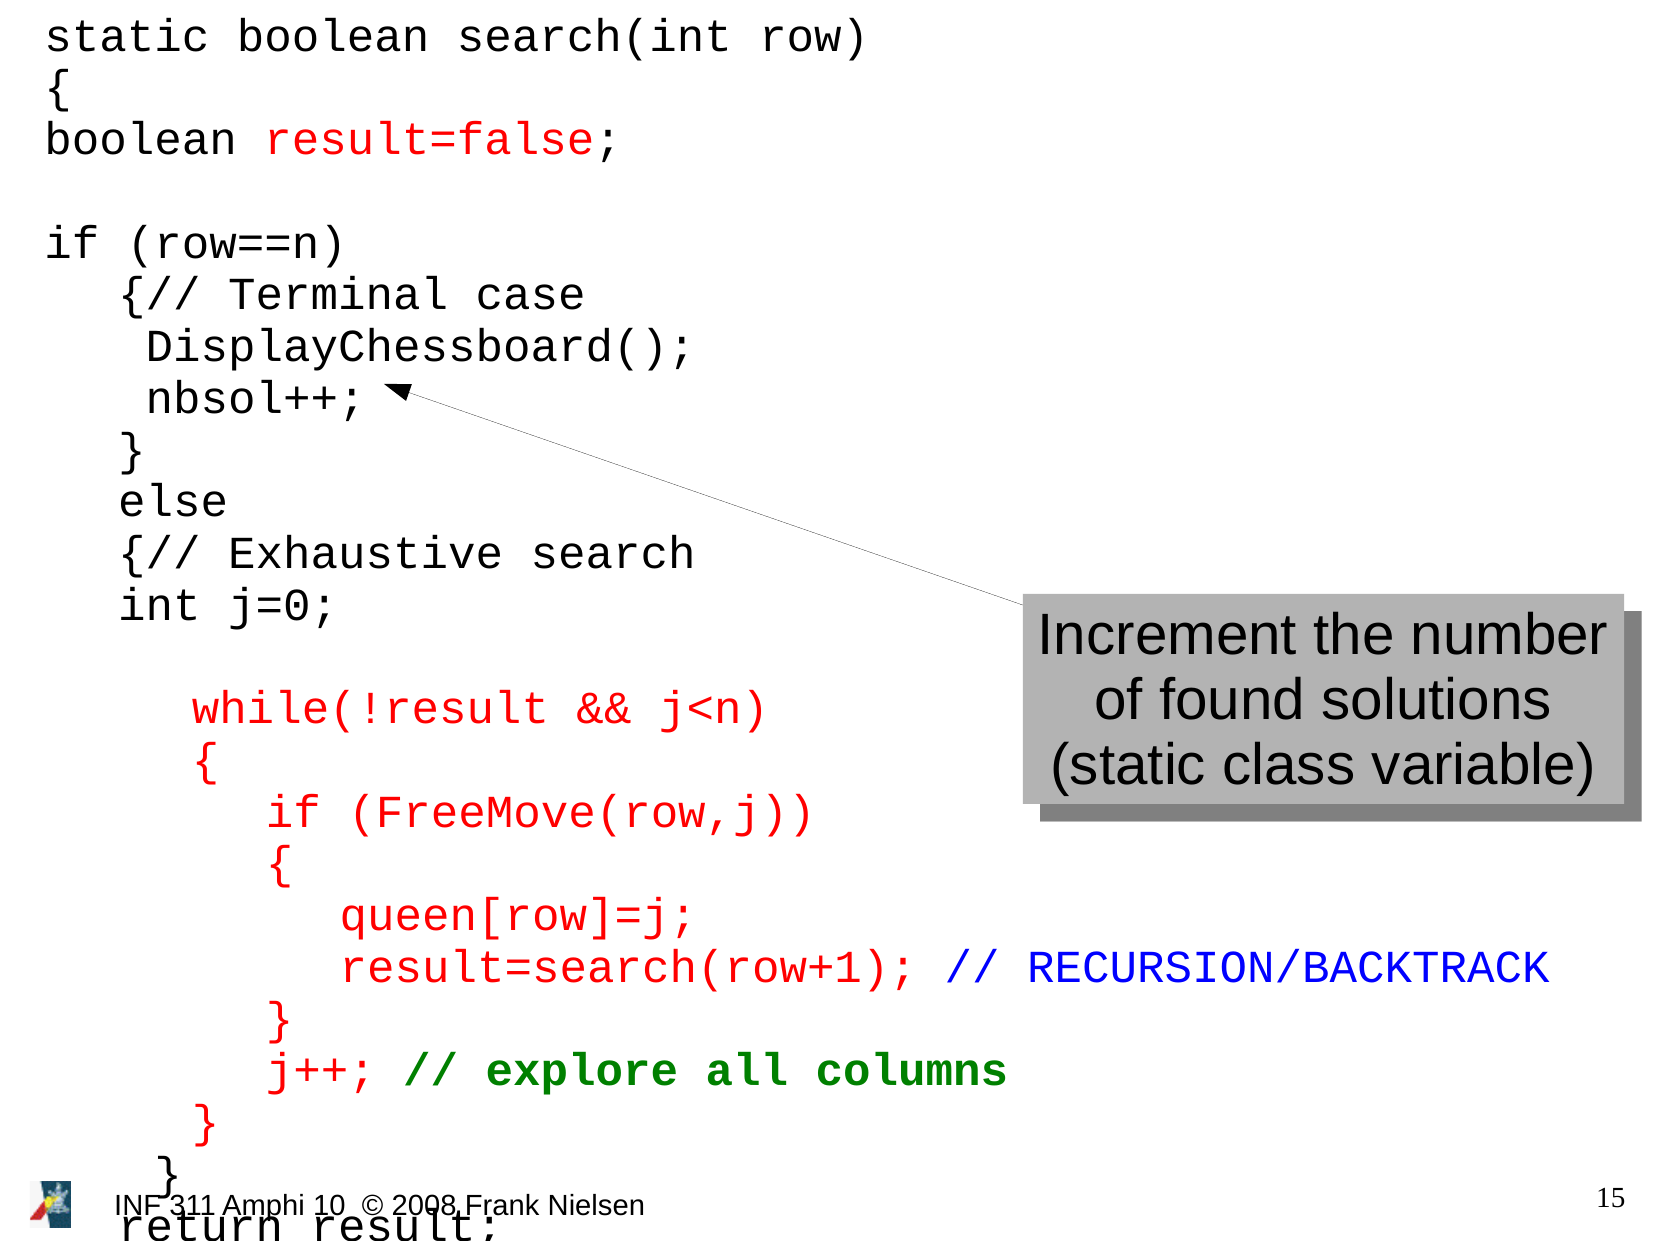

static boolean search(int row)
{
boolean result=false;
if (row==n)
	{// Terminal case
	 DisplayChessboard();
	 nbsol++;
	}
	else
	{// Exhaustive search
	int j=0;
		while(!result && j<n)
		{
			if (FreeMove(row,j))
			{
				queen[row]=j;
				result=search(row+1); // RECURSION/BACKTRACK
			}
			j++; // explore all columns
		}
 }
	return result;
}
Increment the number
of found solutions
(static class variable)